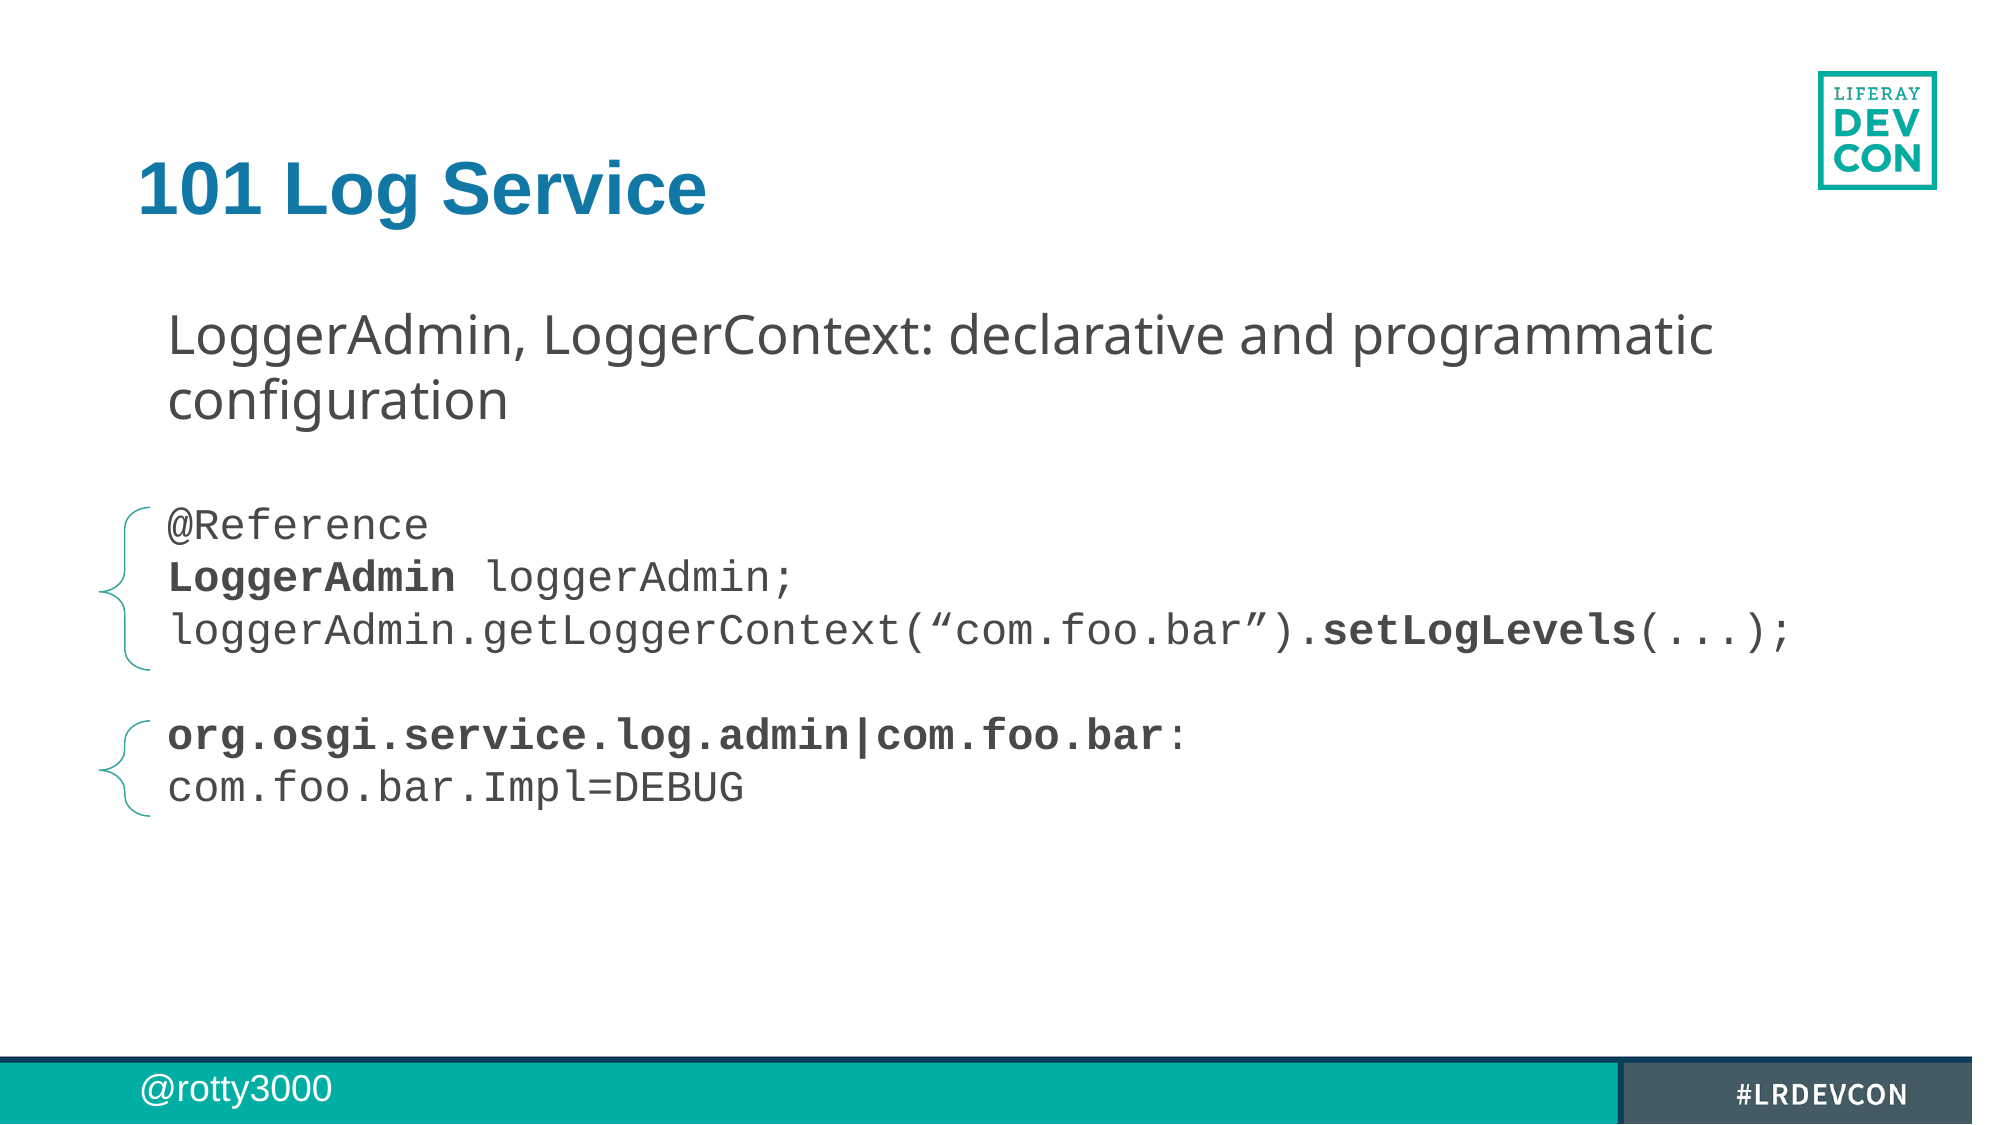

101 Log Service
# LoggerAdmin, LoggerContext: declarative and programmatic
configuration
@Reference
LoggerAdmin loggerAdmin;
loggerAdmin.getLoggerContext(“com.foo.bar”).setLogLevels(...);
org.osgi.service.log.admin|com.foo.bar:
com.foo.bar.Impl=DEBUG
@rotty3000